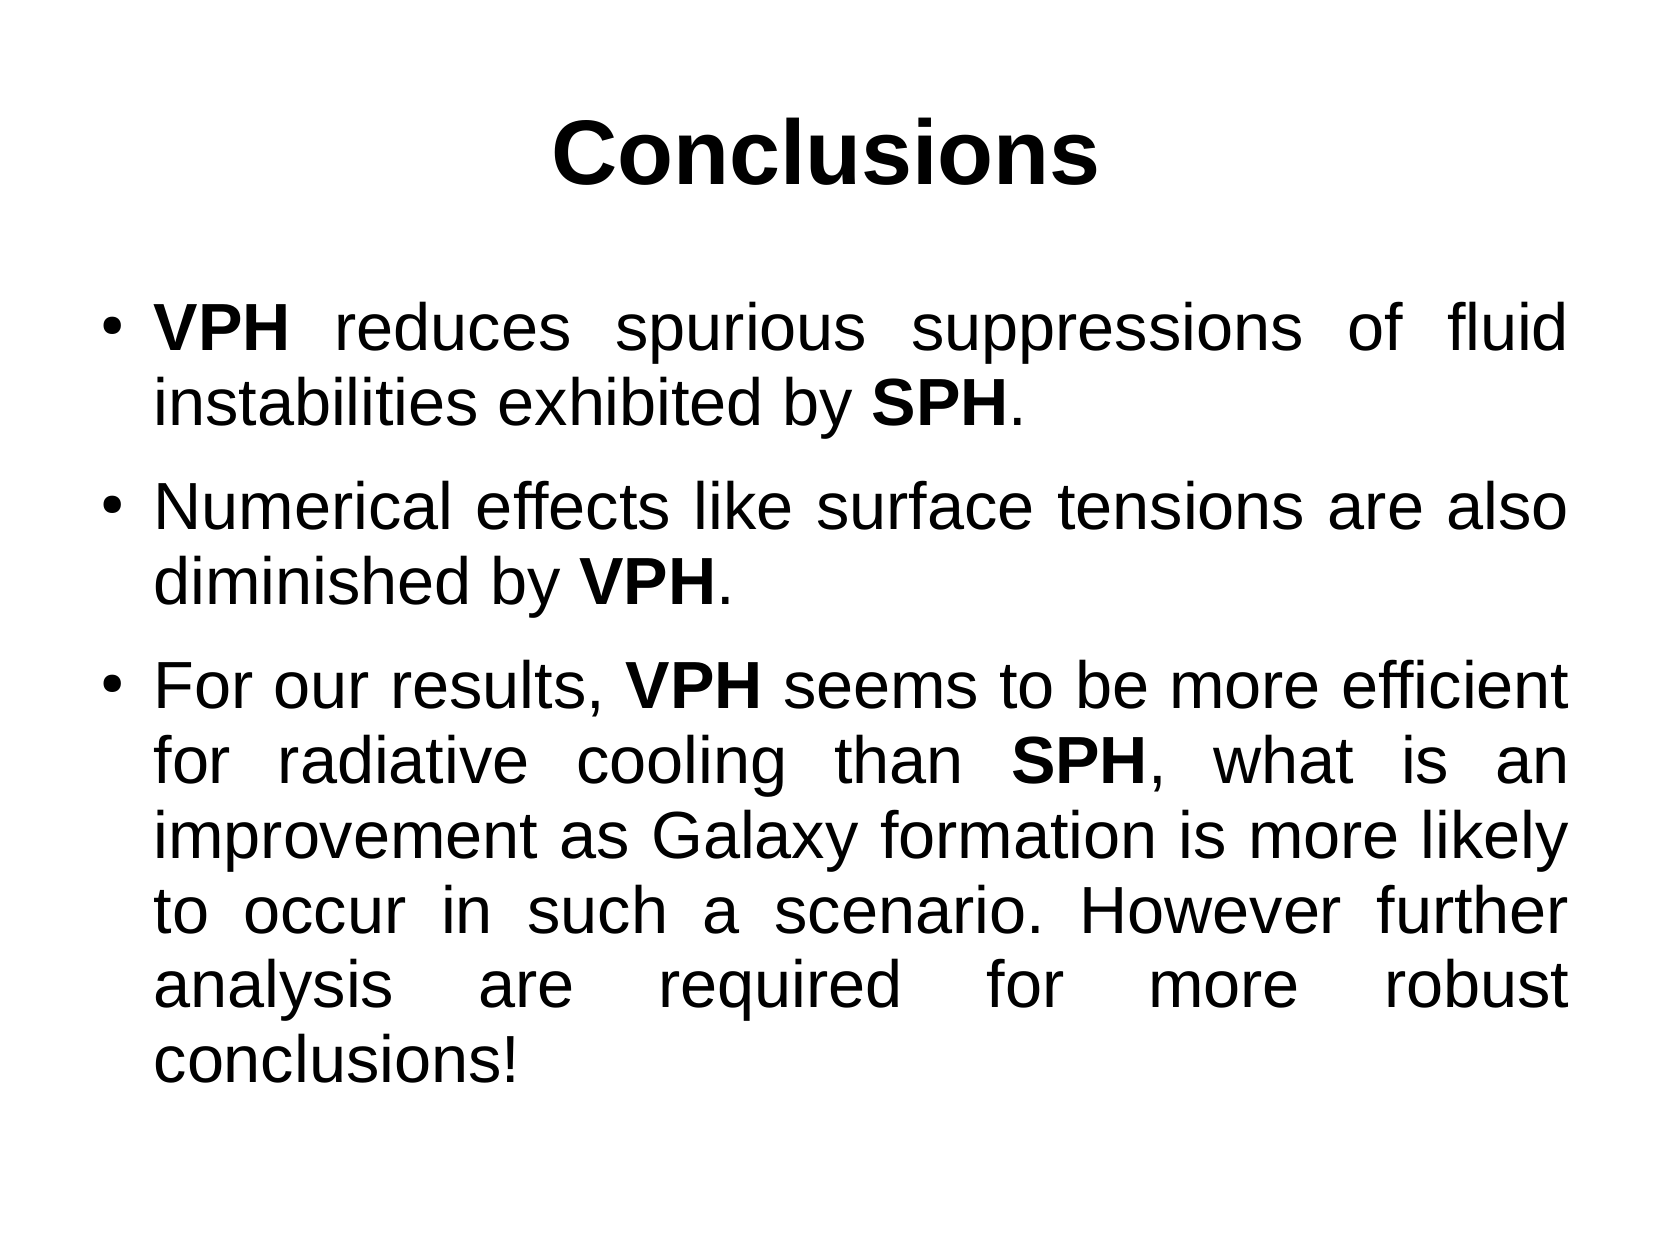

# Conclusions
VPH reduces spurious suppressions of fluid instabilities exhibited by SPH.
Numerical effects like surface tensions are also diminished by VPH.
For our results, VPH seems to be more efficient for radiative cooling than SPH, what is an improvement as Galaxy formation is more likely to occur in such a scenario. However further analysis are required for more robust conclusions!